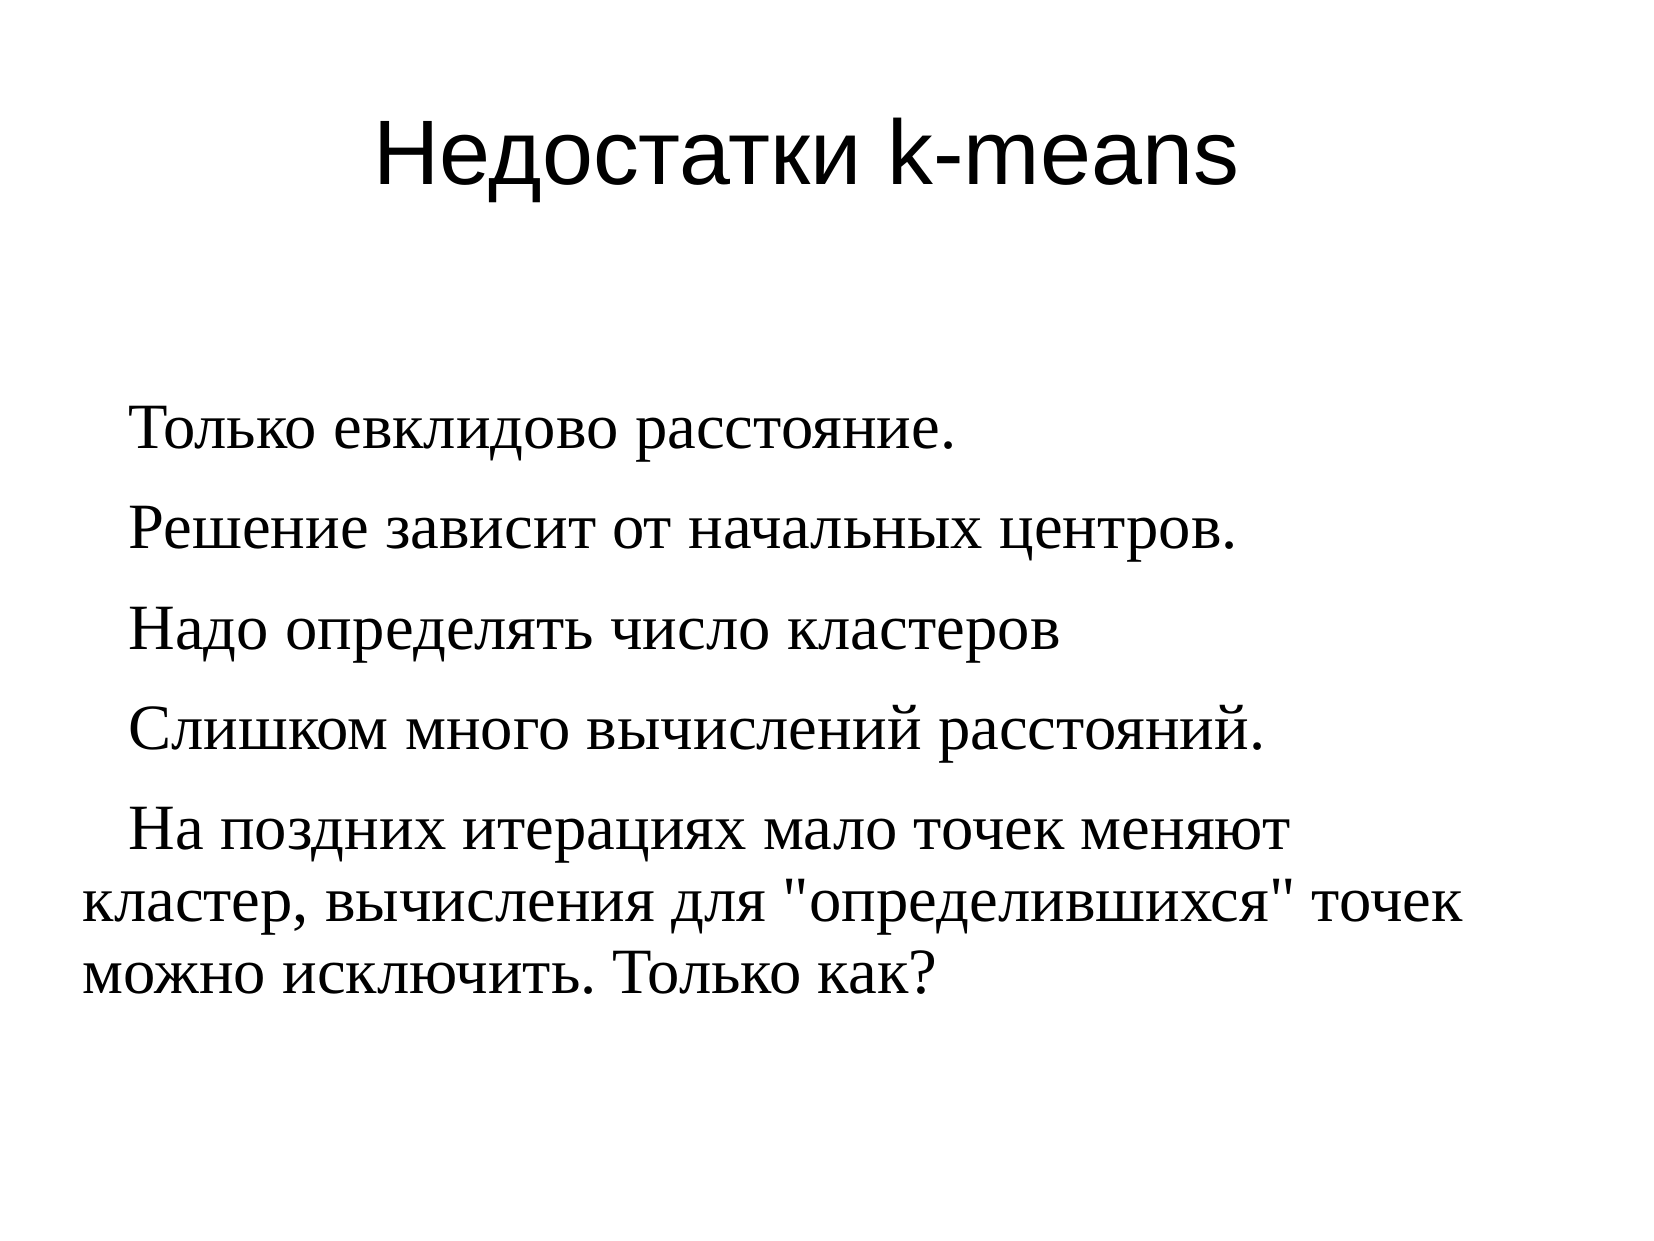

# Недостатки k-means
Только евклидово расстояние.
Решение зависит от начальных центров.
Надо определять число кластеров
Слишком много вычислений расстояний.
На поздних итерациях мало точек меняют кластер, вычисления для "определившихся" точек можно исключить. Только как?